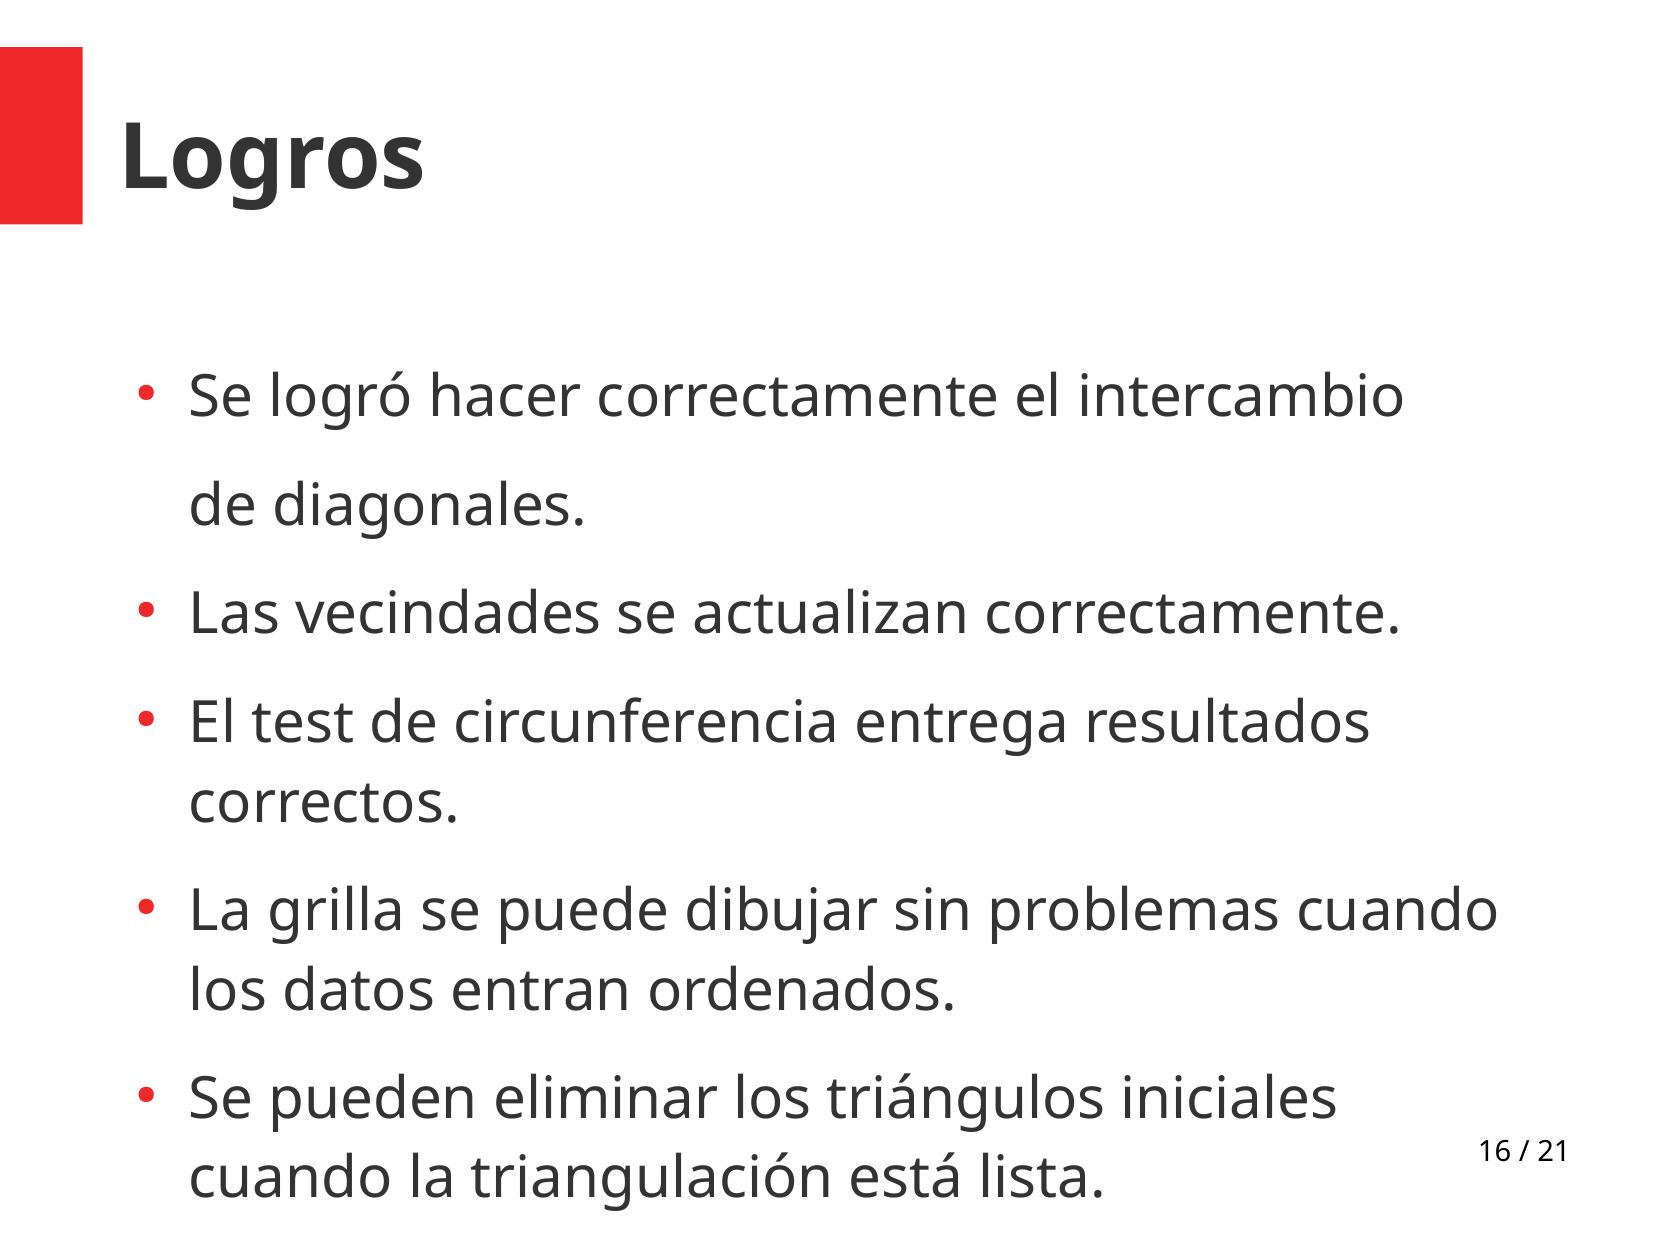

# Logros
Se logró hacer correctamente el intercambio
de diagonales.
Las vecindades se actualizan correctamente.
El test de circunferencia entrega resultados correctos.
La grilla se puede dibujar sin problemas cuando los datos entran ordenados.
Se pueden eliminar los triángulos iniciales cuando la triangulación está lista.
16